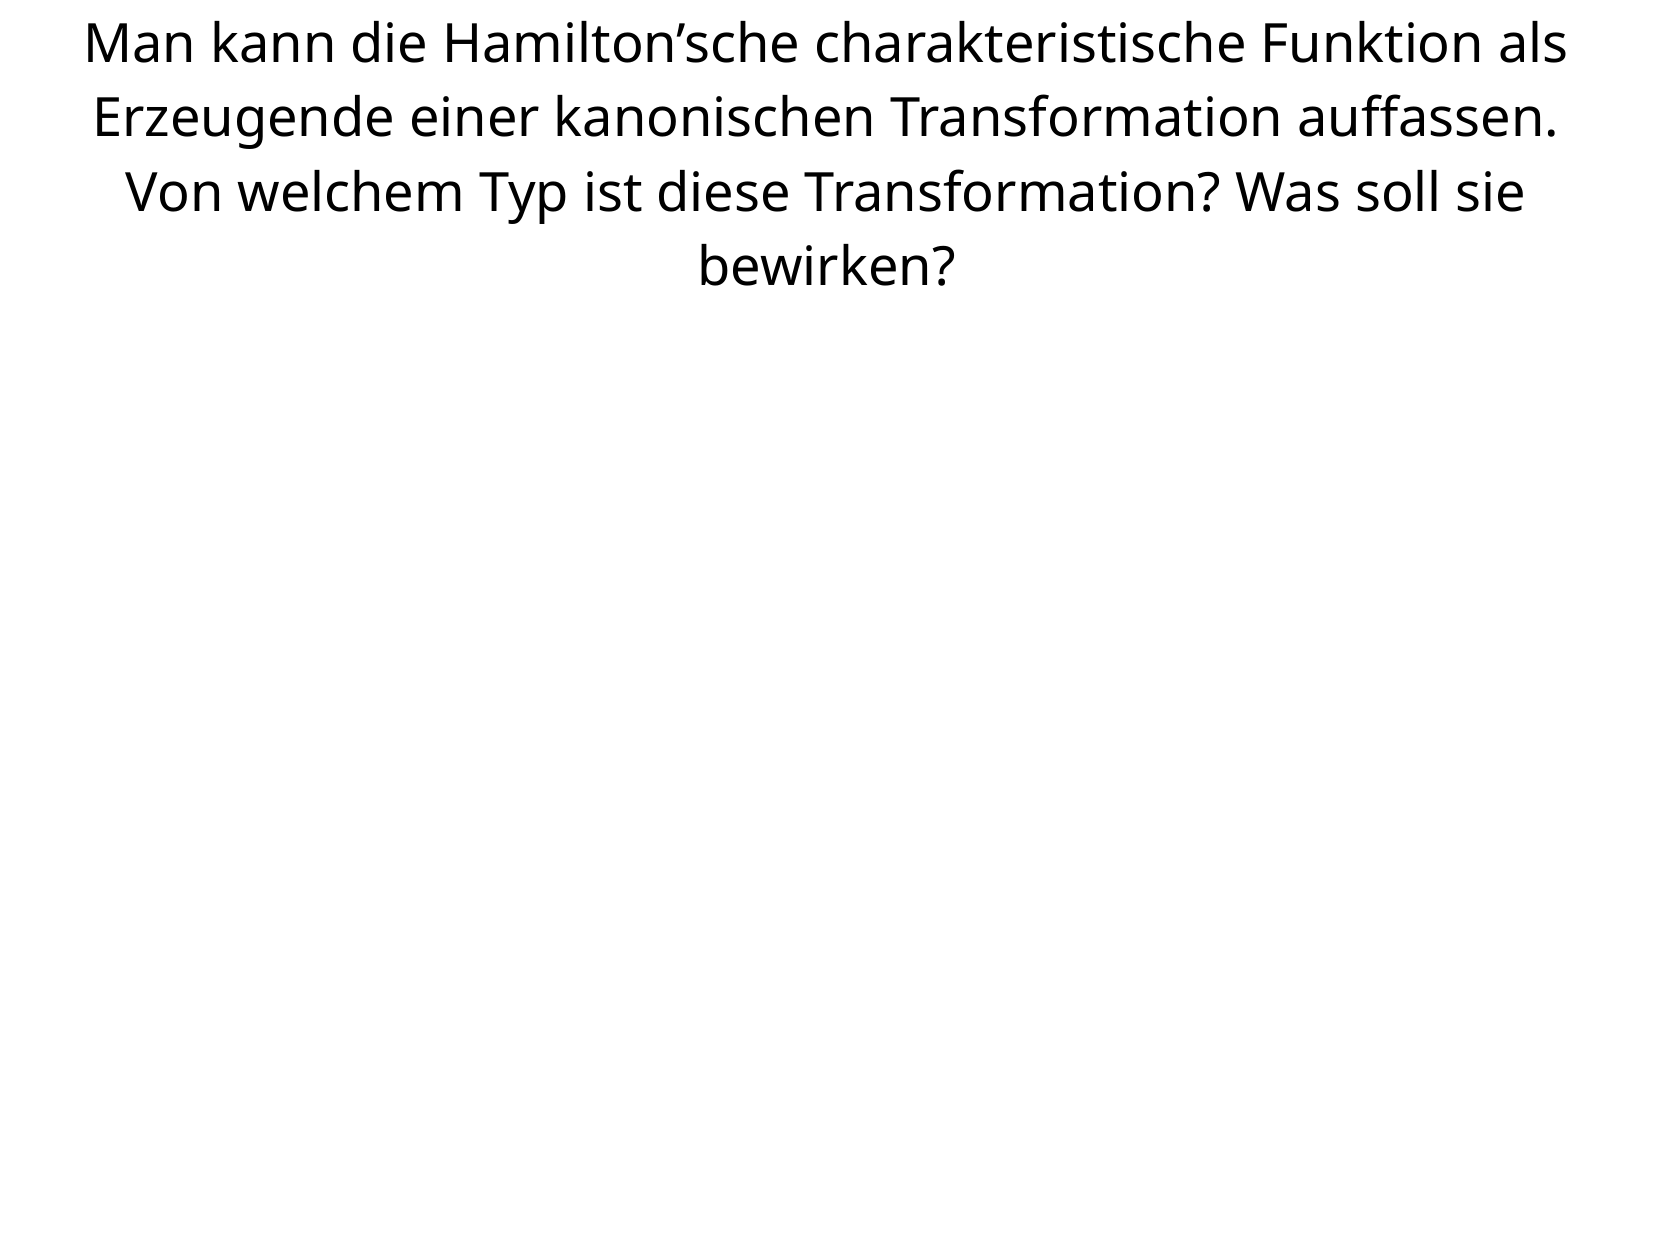

# Man kann die Hamilton’sche charakteristische Funktion als Erzeugende einer kanonischen Transformation auffassen. Von welchem Typ ist diese Transformation? Was soll sie bewirken?